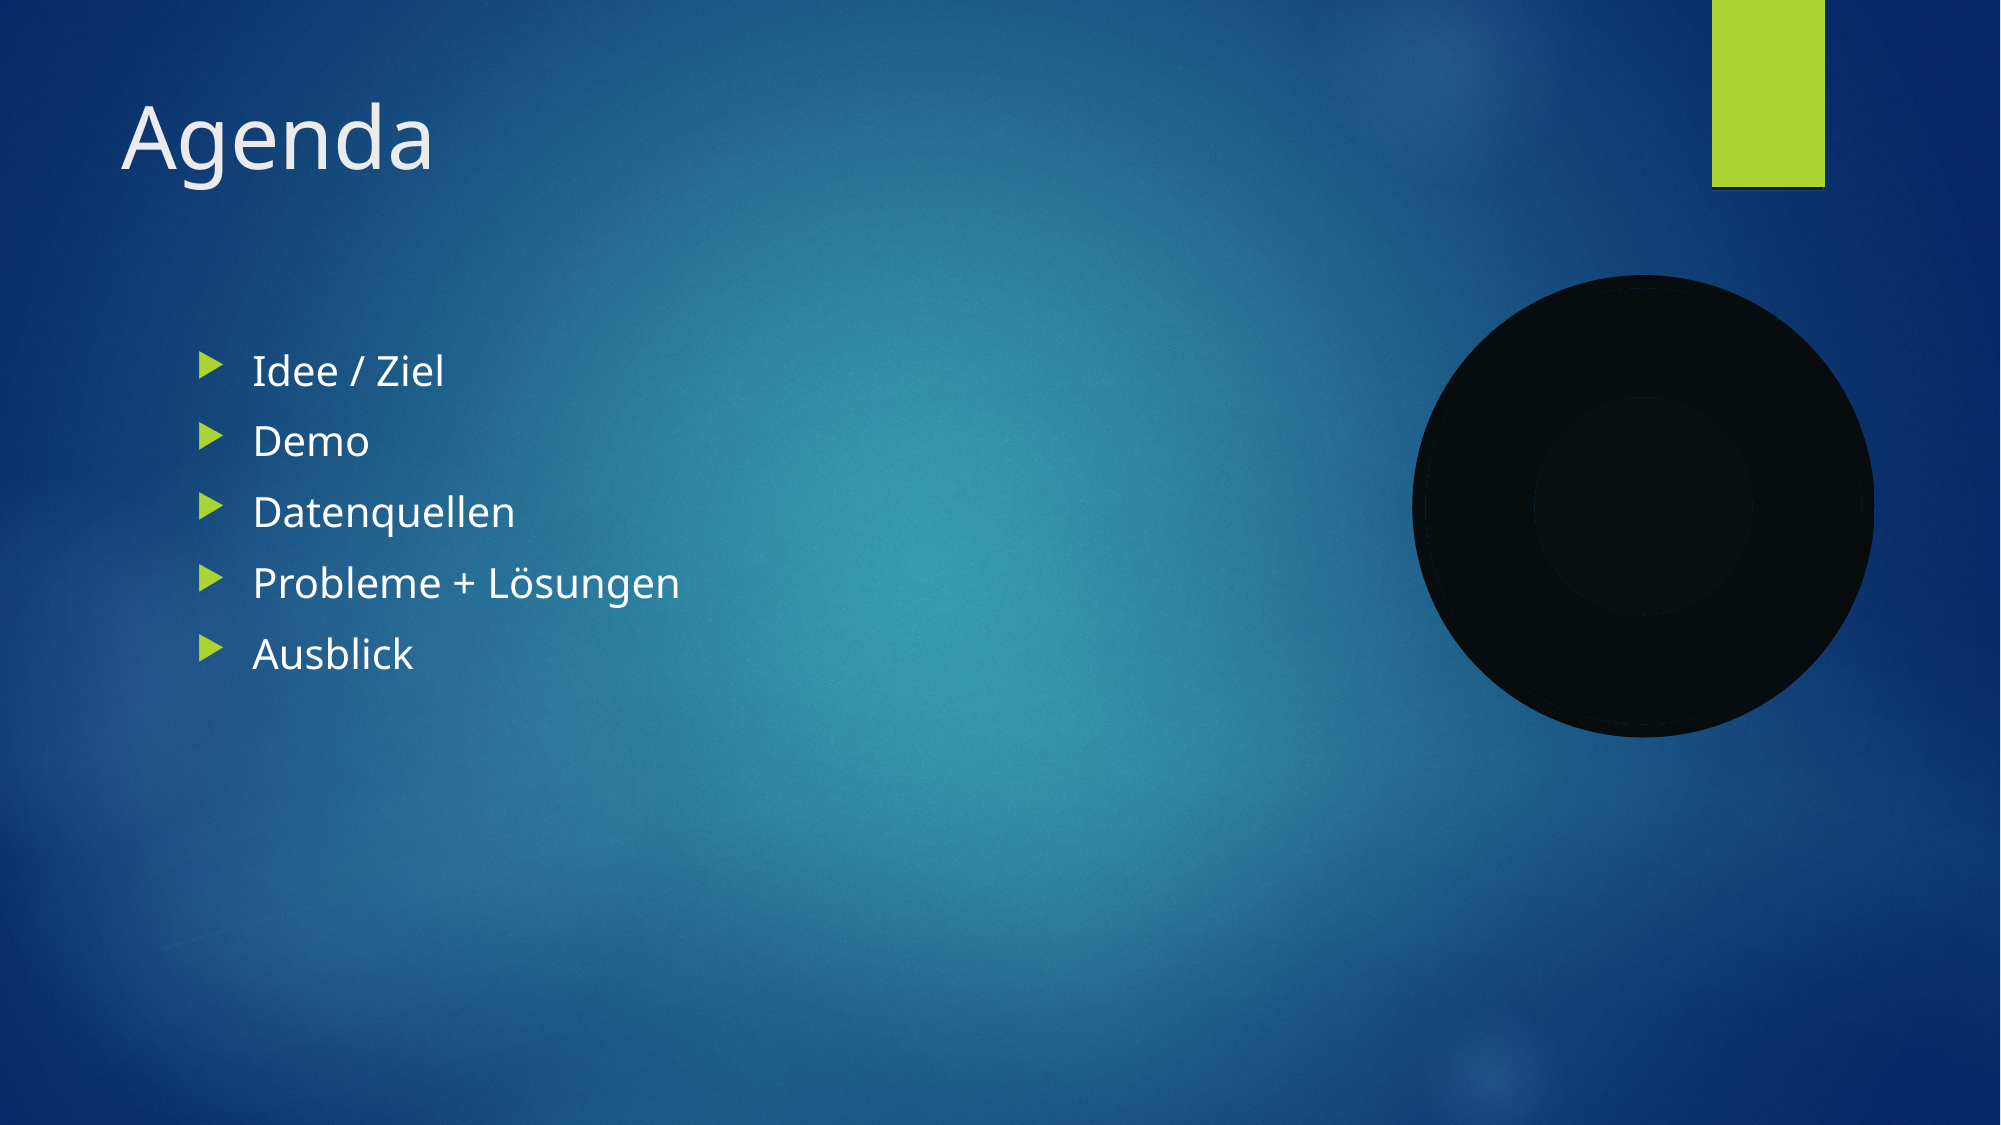

# Agenda
Idee / Ziel
Demo
Datenquellen
Probleme + Lösungen
Ausblick